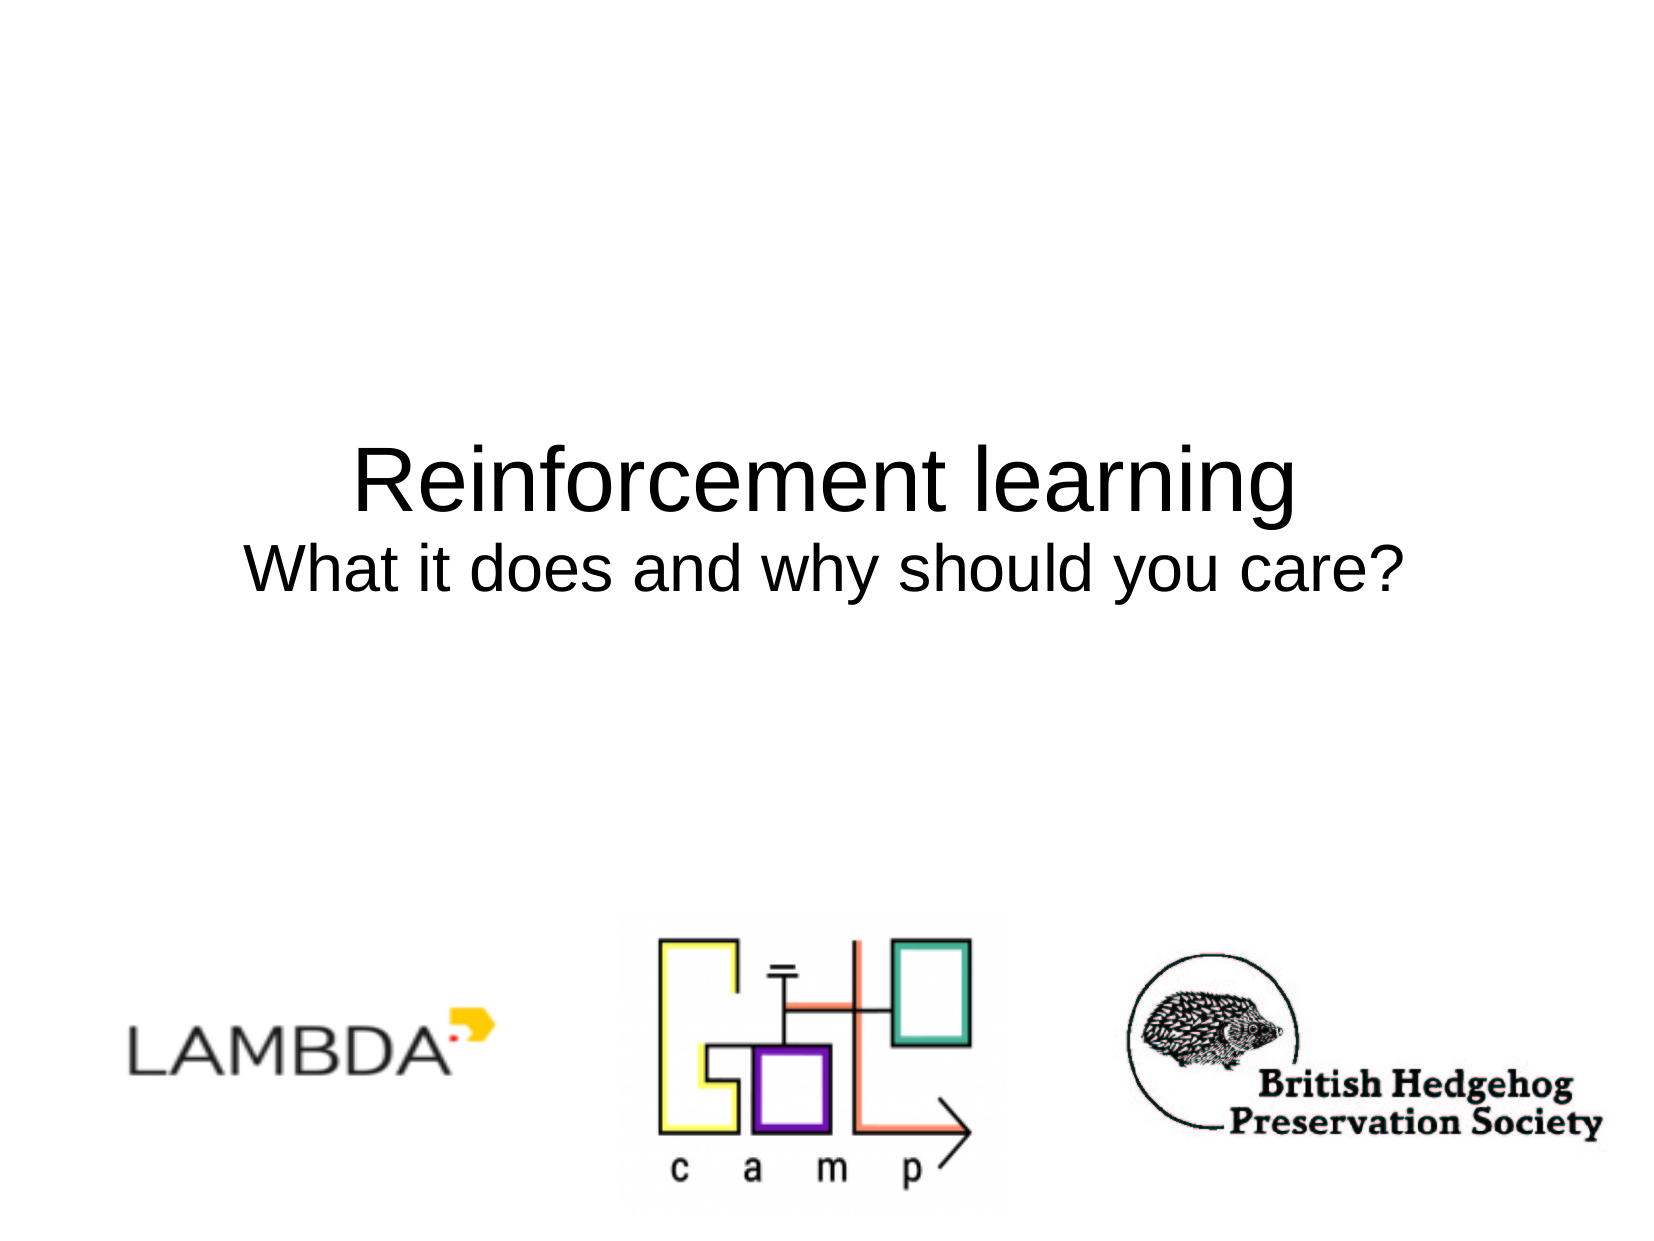

Reinforcement learning
What it does and why should you care?
1